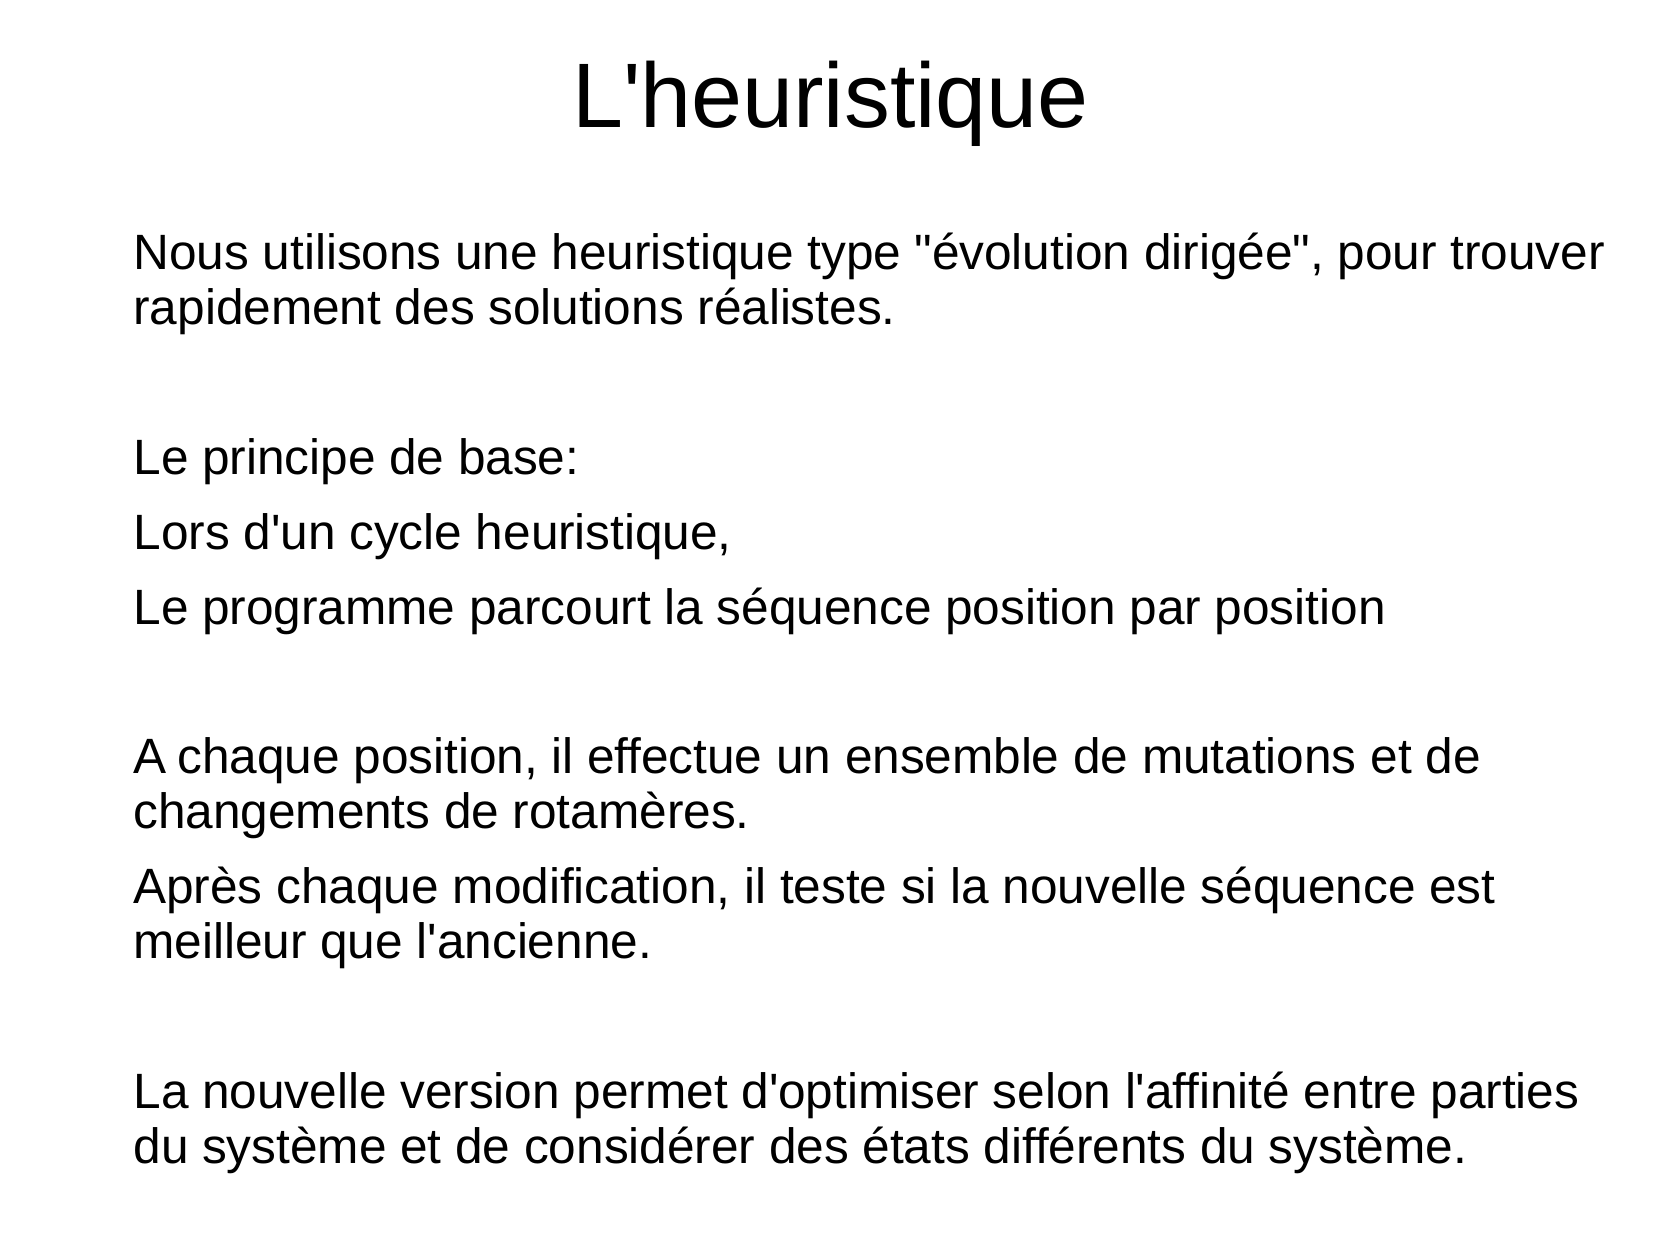

# L'heuristique
Nous utilisons une heuristique type "évolution dirigée", pour trouver rapidement des solutions réalistes.
Le principe de base:
Lors d'un cycle heuristique,
Le programme parcourt la séquence position par position
A chaque position, il effectue un ensemble de mutations et de changements de rotamères.
Après chaque modification, il teste si la nouvelle séquence est meilleur que l'ancienne.
La nouvelle version permet d'optimiser selon l'affinité entre parties du système et de considérer des états différents du système.